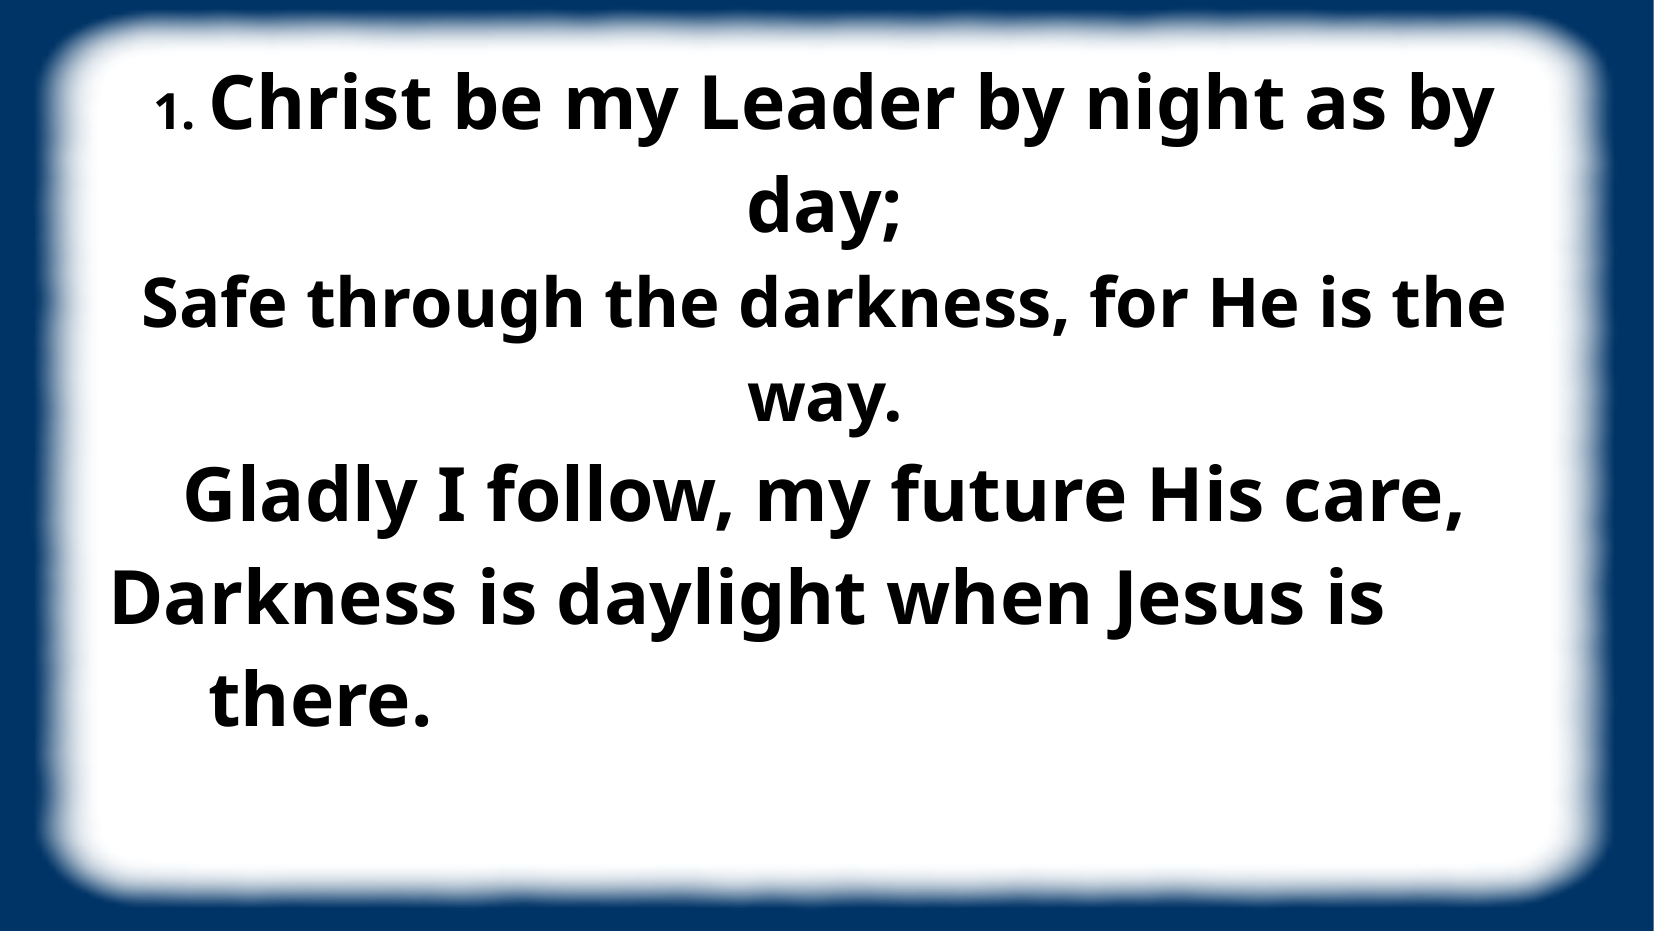

1. Christ be my Leader by night as by day;
Safe through the darkness, for He is the way.
Gladly I follow, my future His care,
Darkness is daylight when Jesus is there.